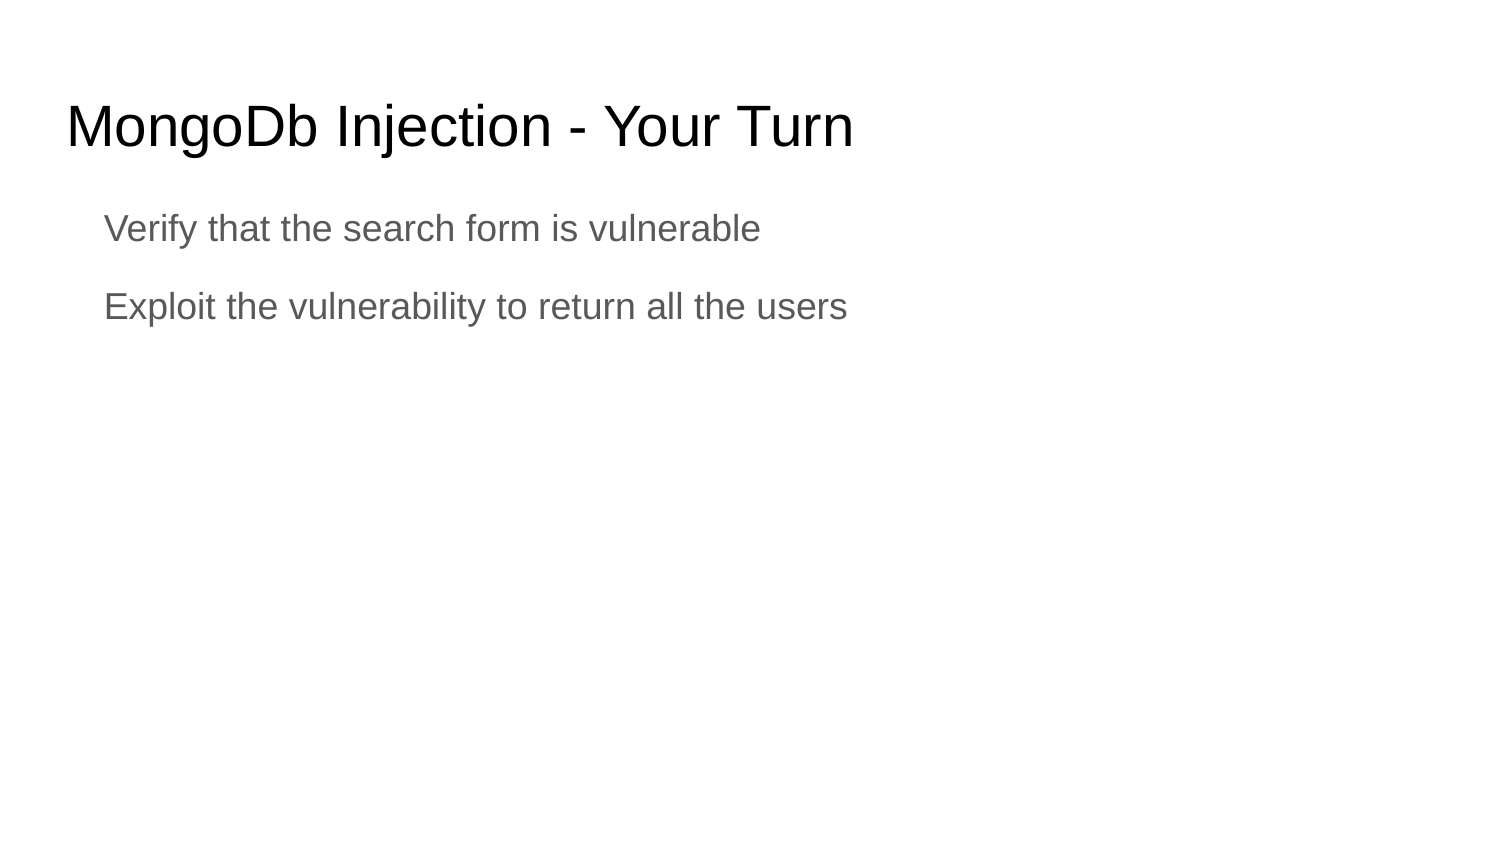

# MongoDb Injection - Your Turn
Verify that the search form is vulnerable
Exploit the vulnerability to return all the users